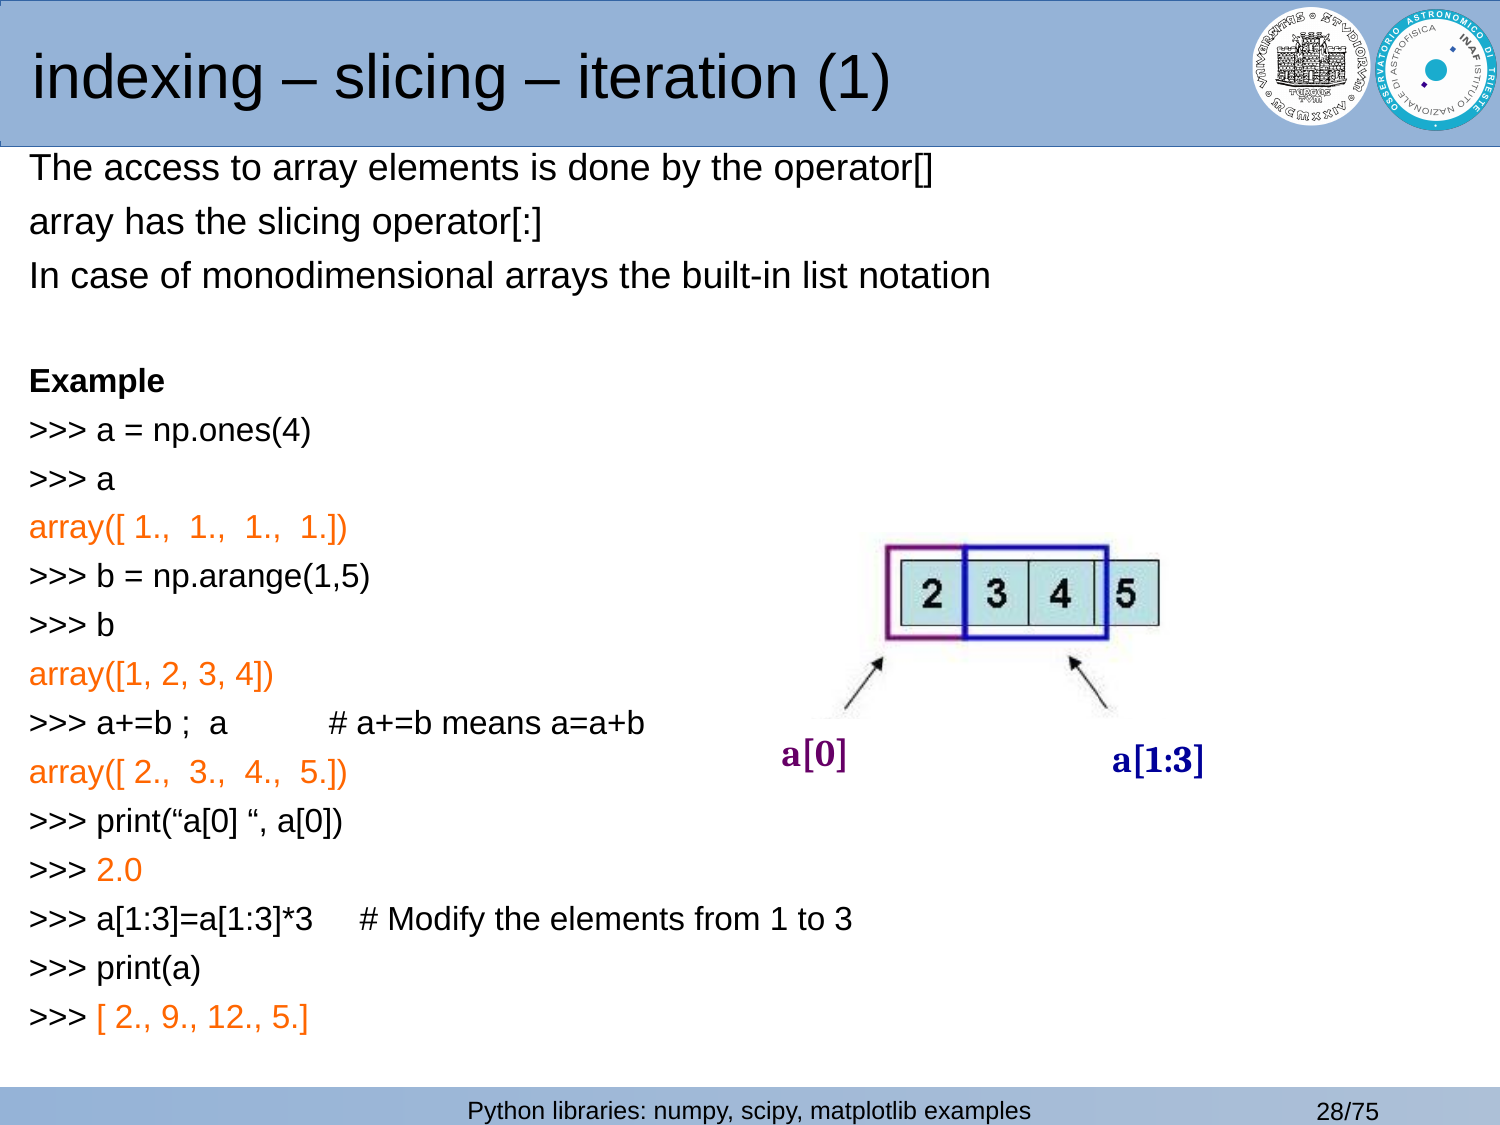

indexing – slicing – iteration (1)
# The access to array elements is done by the operator[]
array has the slicing operator[:]
In case of monodimensional arrays the built-in list notation
Example
>>> a = np.ones(4)
>>> a
array([ 1., 1., 1., 1.])
>>> b = np.arange(1,5)
>>> b
array([1, 2, 3, 4])
>>> a+=b ; a 		# a+=b means a=a+b
array([ 2., 3., 4., 5.])
>>> print(“a[0] “, a[0])
>>> 2.0
>>> a[1:3]=a[1:3]*3 # Modify the elements from 1 to 3
>>> print(a)
>>> [ 2., 9., 12., 5.]
a[0]
a[1:3]